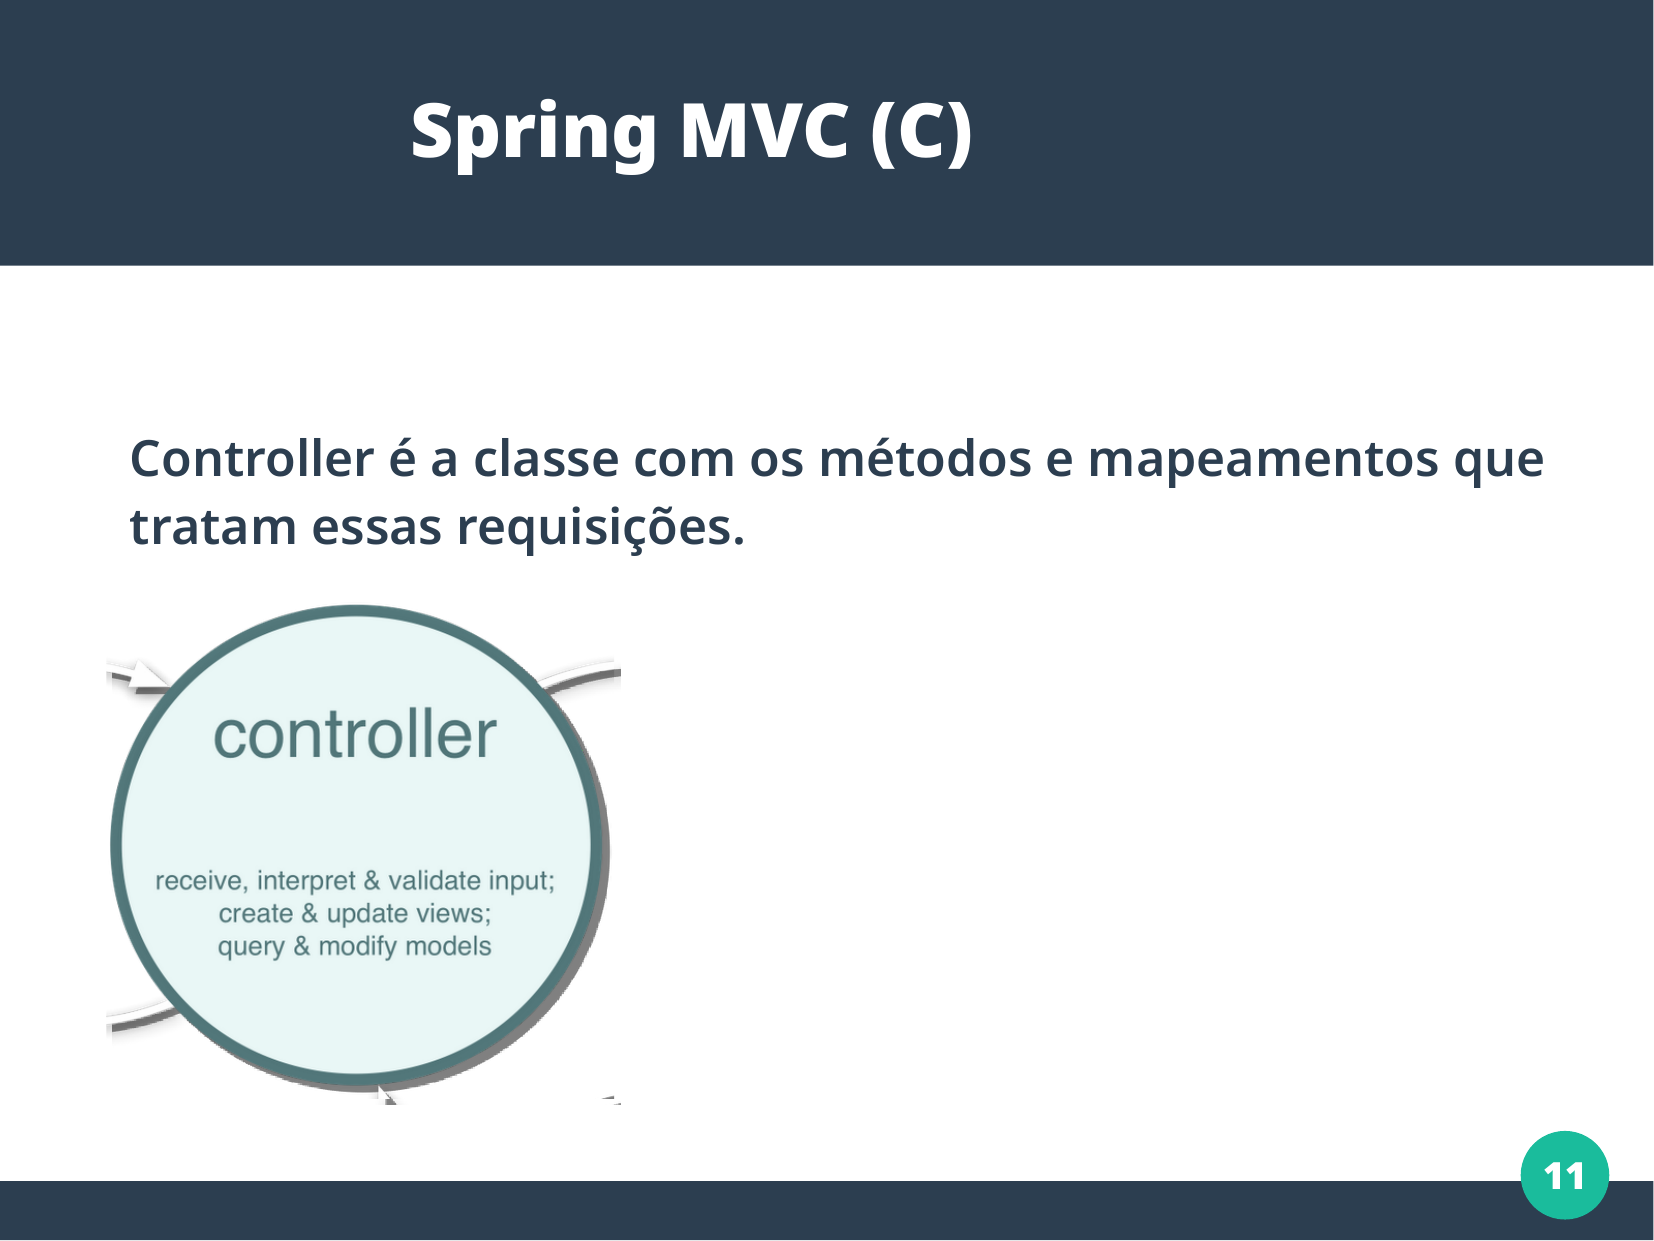

# Spring MVC (C)
Controller é a classe com os métodos e mapeamentos que tratam essas requisições.
11